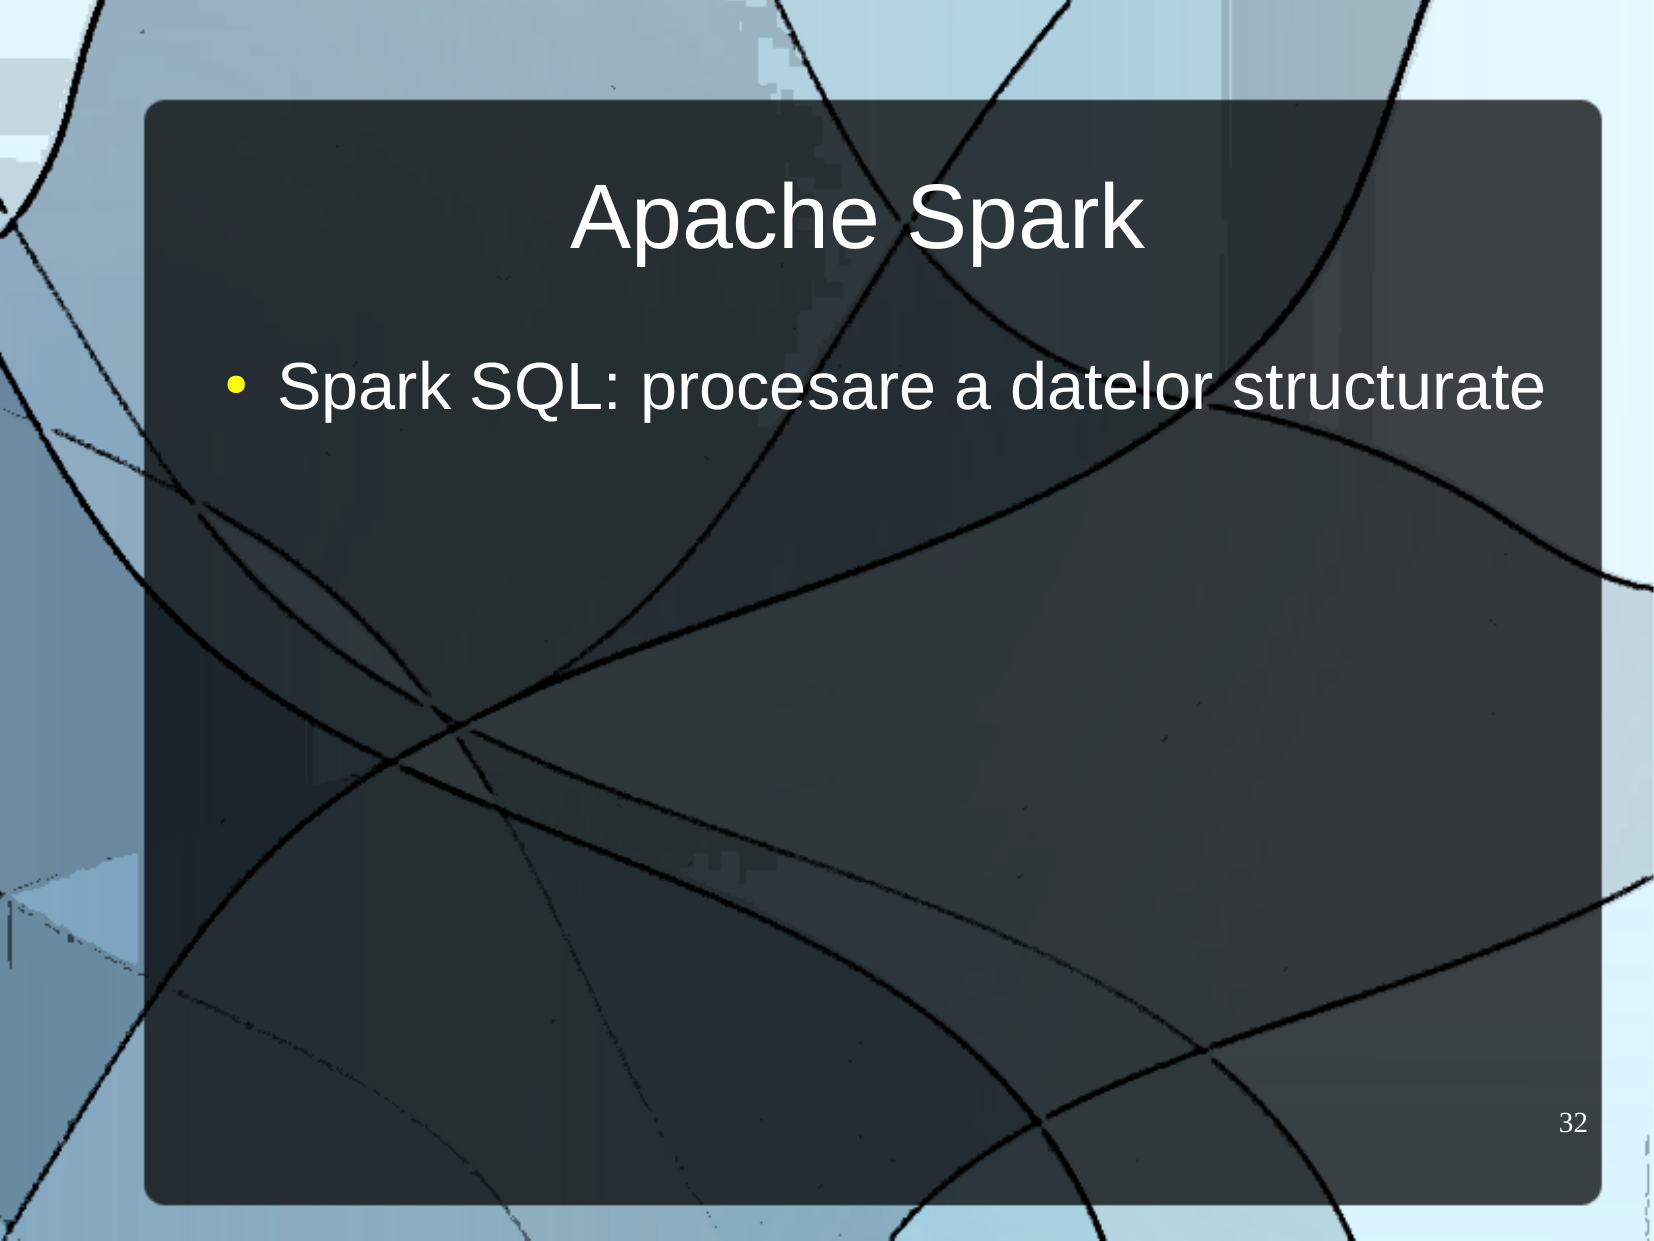

# Apache Spark
Spark SQL: procesare a datelor structurate
32